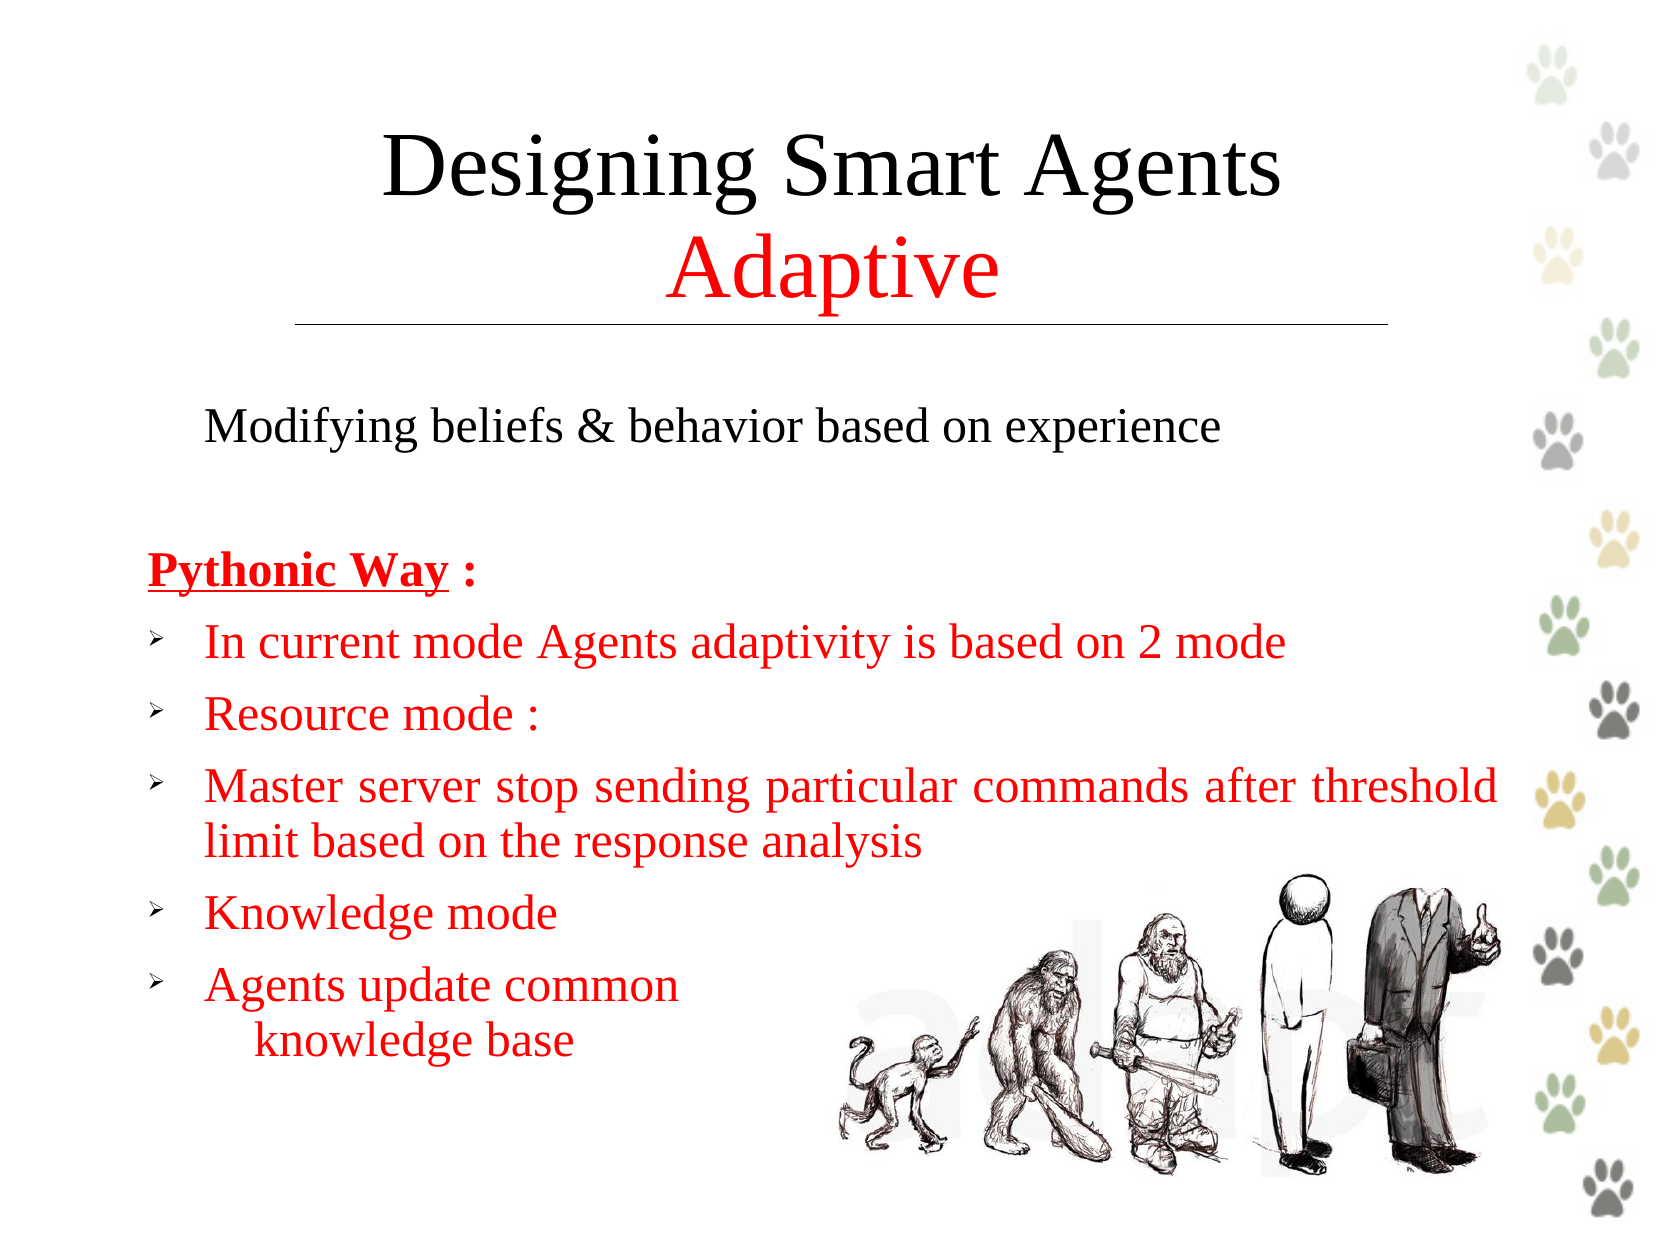

# Designing Smart Agents Adaptive
Modifying beliefs & behavior based on experience
Pythonic Way :
In current mode Agents adaptivity is based on 2 mode
Resource mode :
Master server stop sending particular commands after threshold limit based on the response analysis
Knowledge mode
Agents update common knowledge base